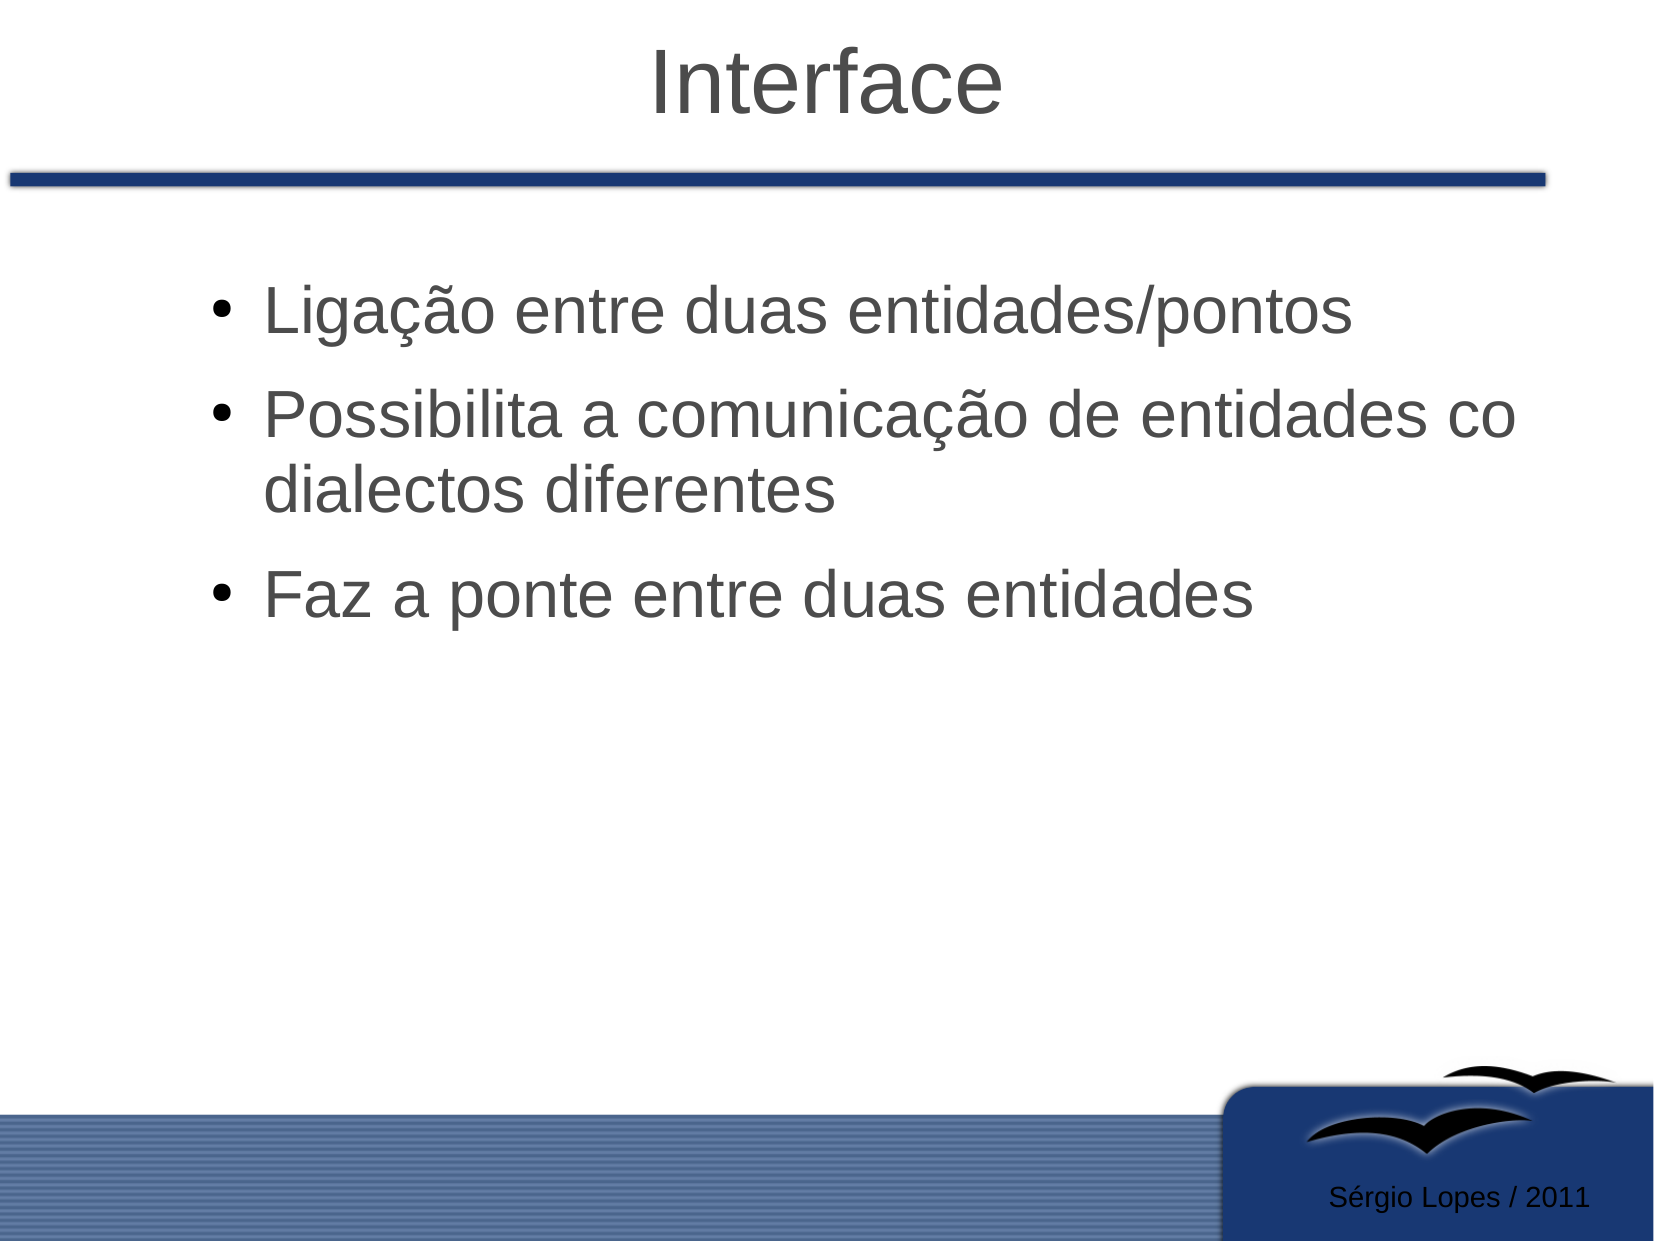

# Interface
Ligação entre duas entidades/pontos
Possibilita a comunicação de entidades co dialectos diferentes
Faz a ponte entre duas entidades
Sérgio Lopes / 2011